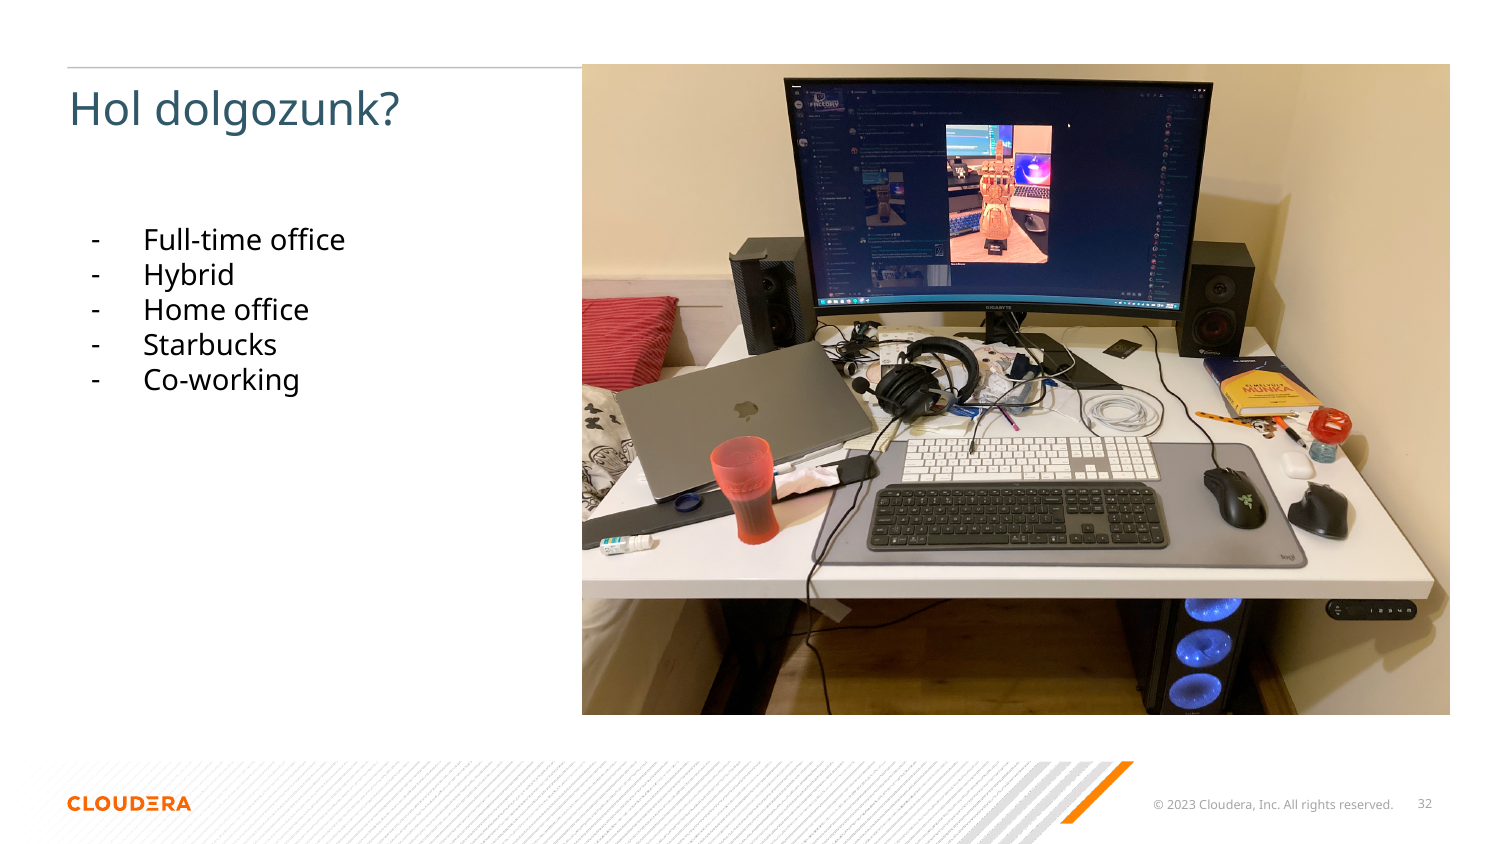

# Hol dolgozunk?
Full-time office
Hybrid
Home office
Starbucks
Co-working